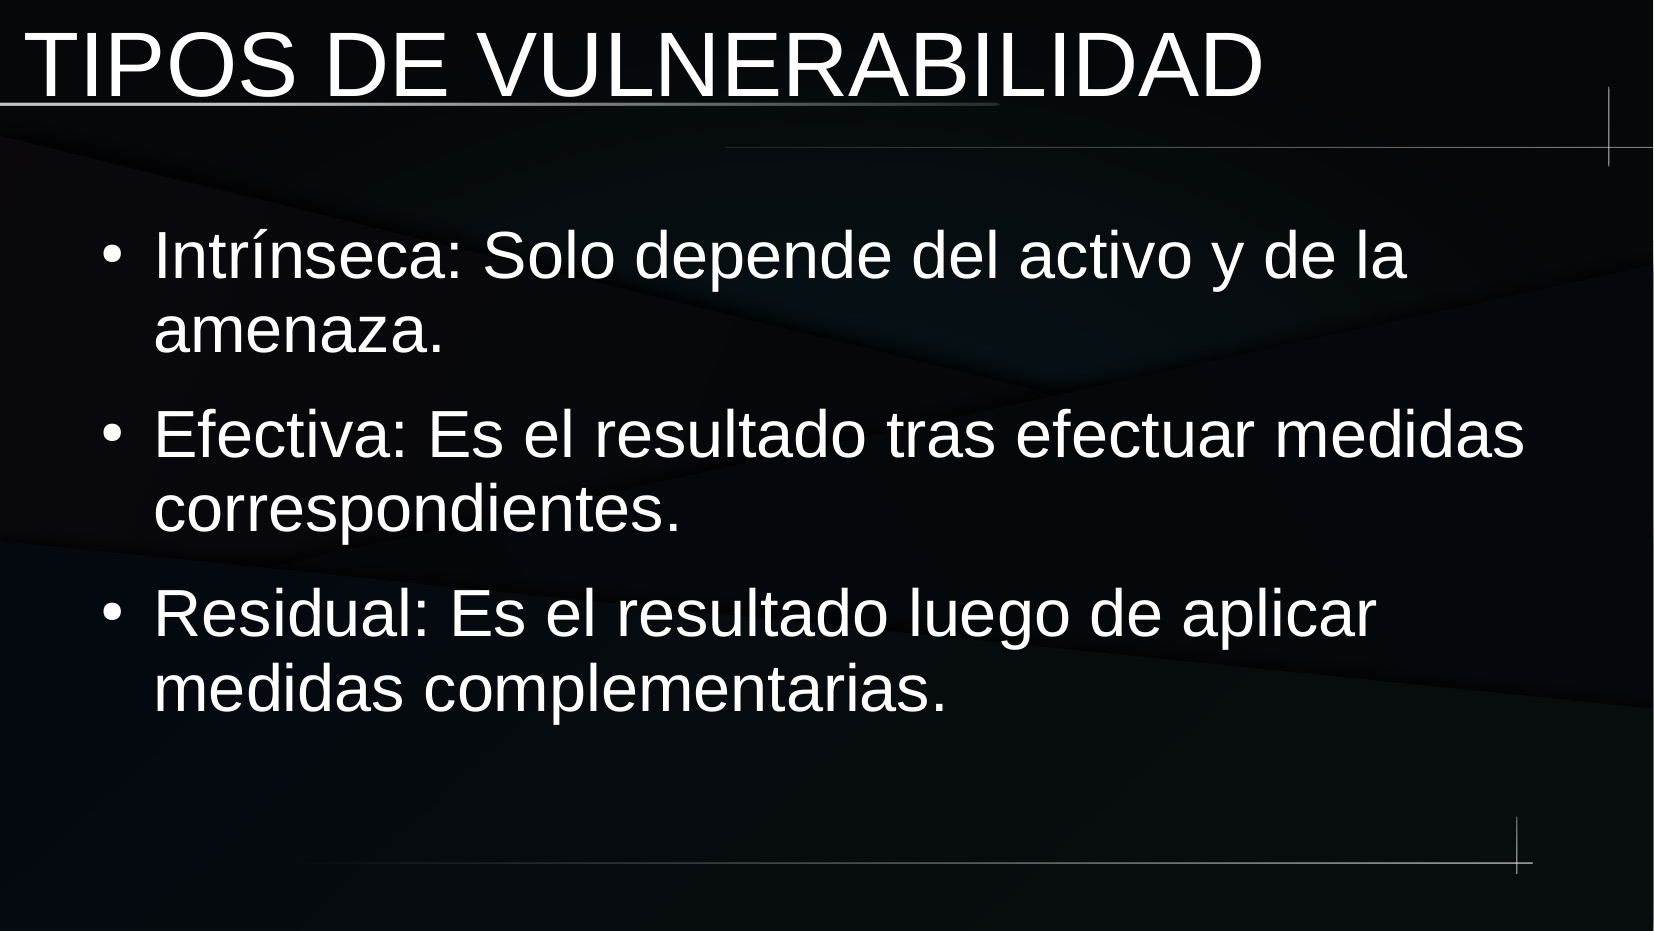

# TIPOS DE VULNERABILIDAD
Intrínseca: Solo depende del activo y de la amenaza.
Efectiva: Es el resultado tras efectuar medidas correspondientes.
Residual: Es el resultado luego de aplicar medidas complementarias.